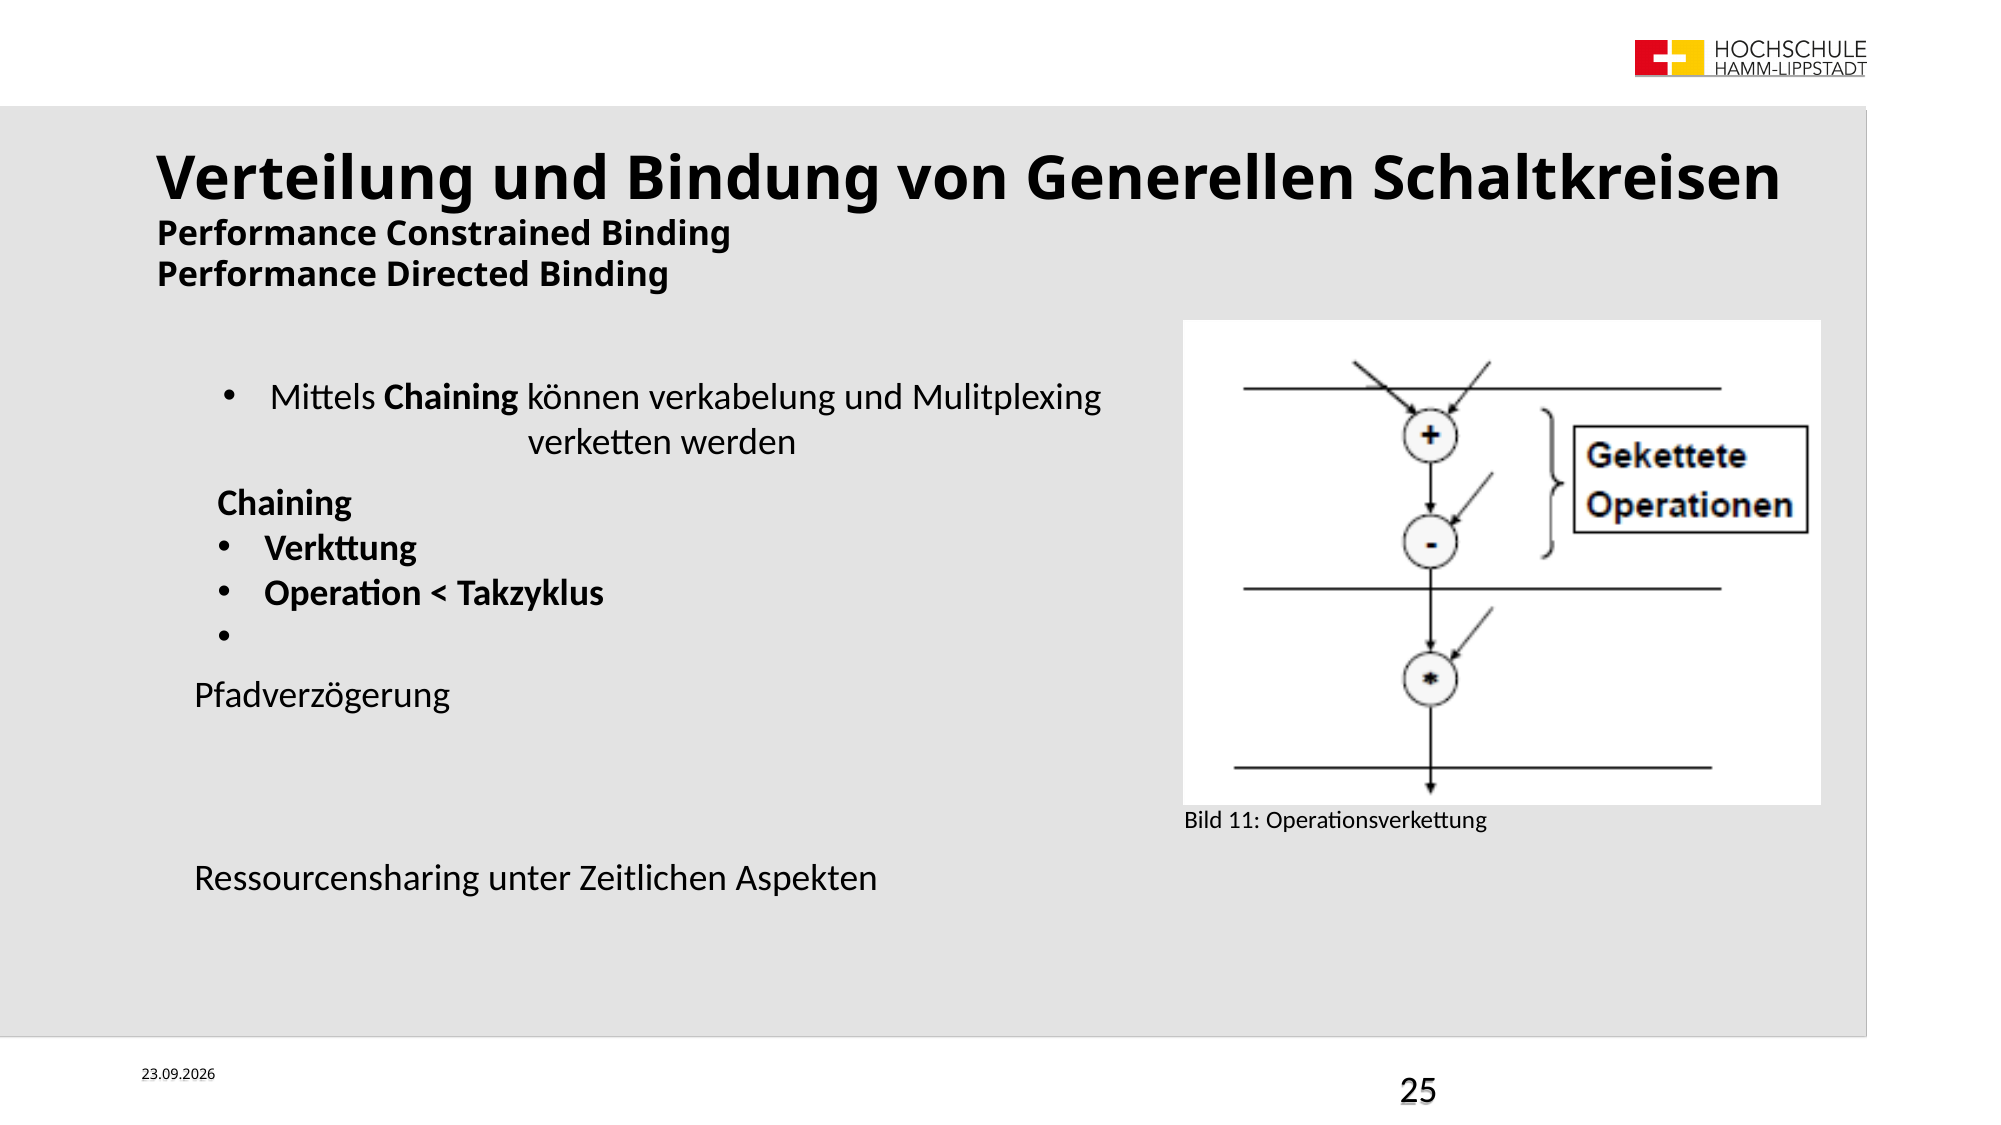

# Verteilung und Bindung von Generellen Schaltkreisen Performance Constrained Binding Performance Directed Binding
Mittels Chaining können verkabelung und Mulitplexing
verketten werden
Chaining
Verkttung
Operation < Takzyklus
Pfadverzögerung
Bild 11: Operationsverkettung
Ressourcensharing unter Zeitlichen Aspekten